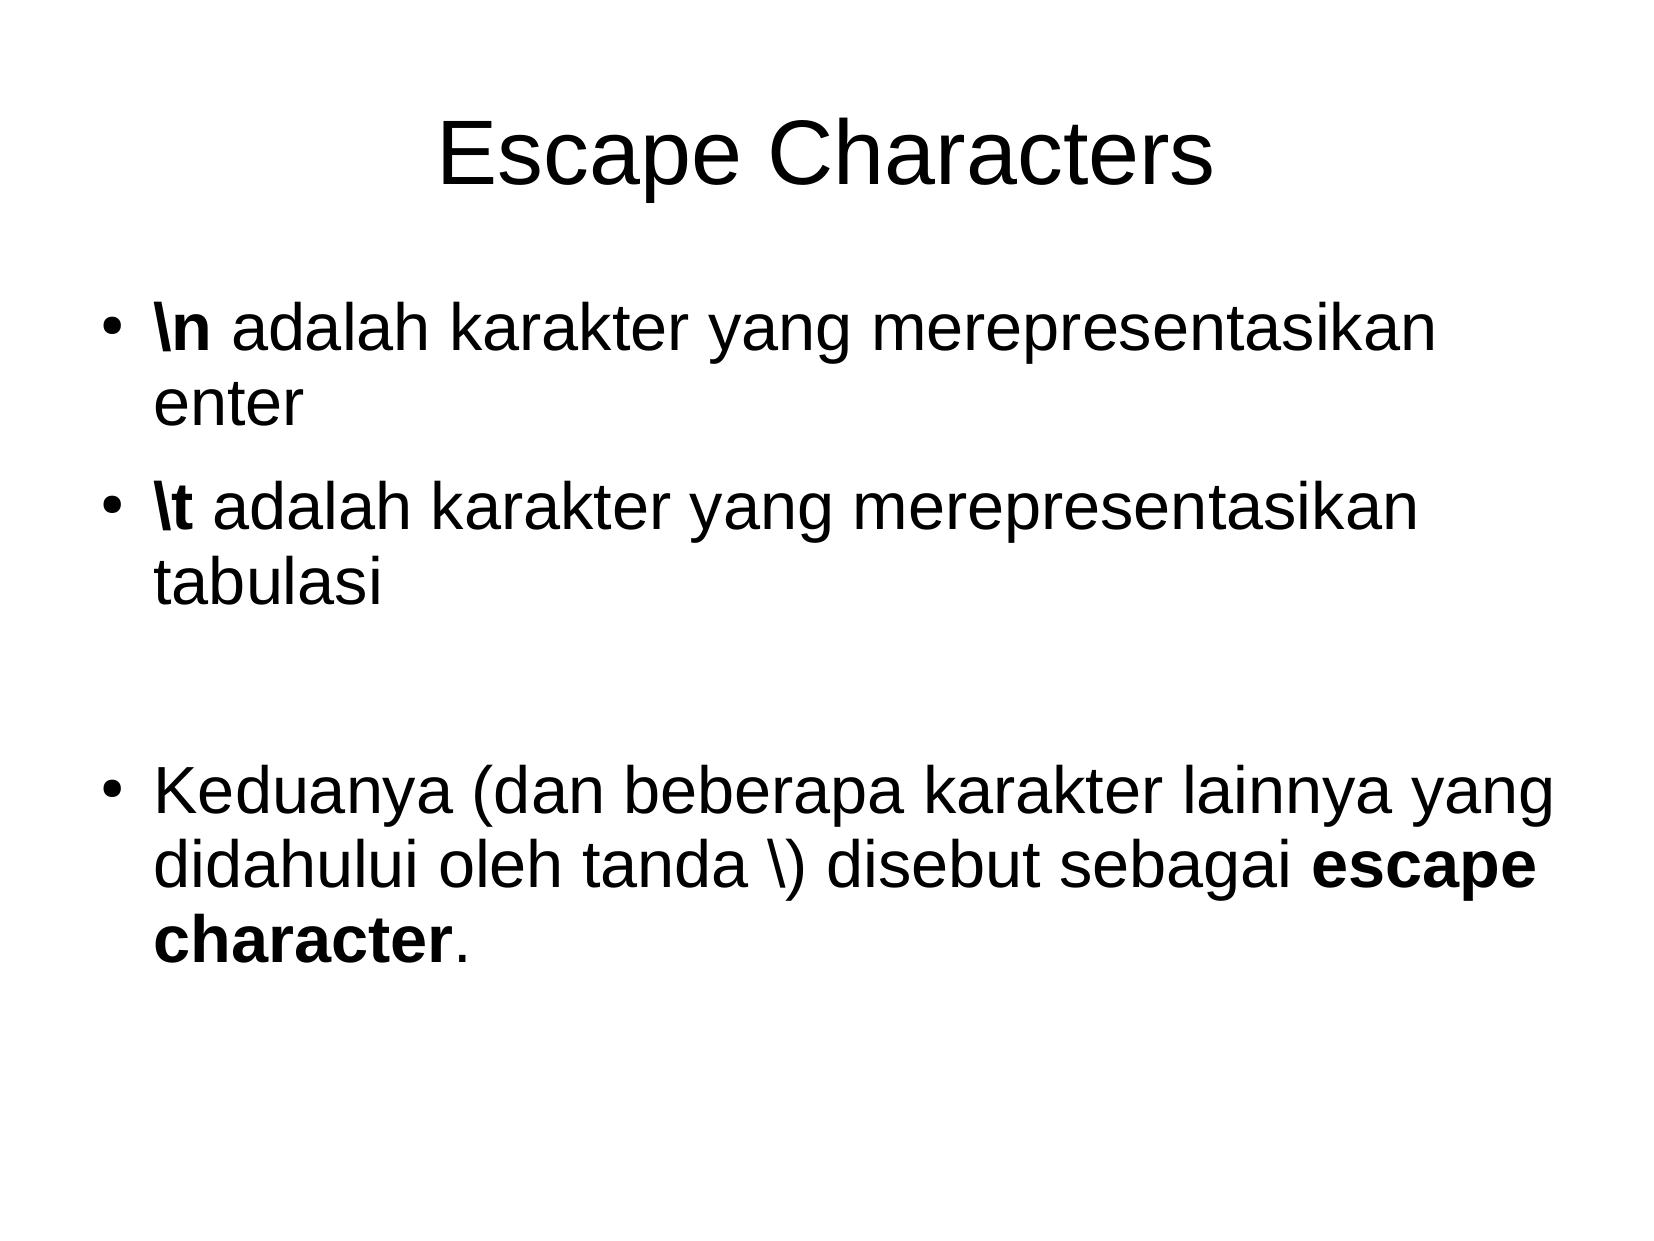

# Escape Characters
\n adalah karakter yang merepresentasikan enter
\t adalah karakter yang merepresentasikan tabulasi
Keduanya (dan beberapa karakter lainnya yang didahului oleh tanda \) disebut sebagai escape character.